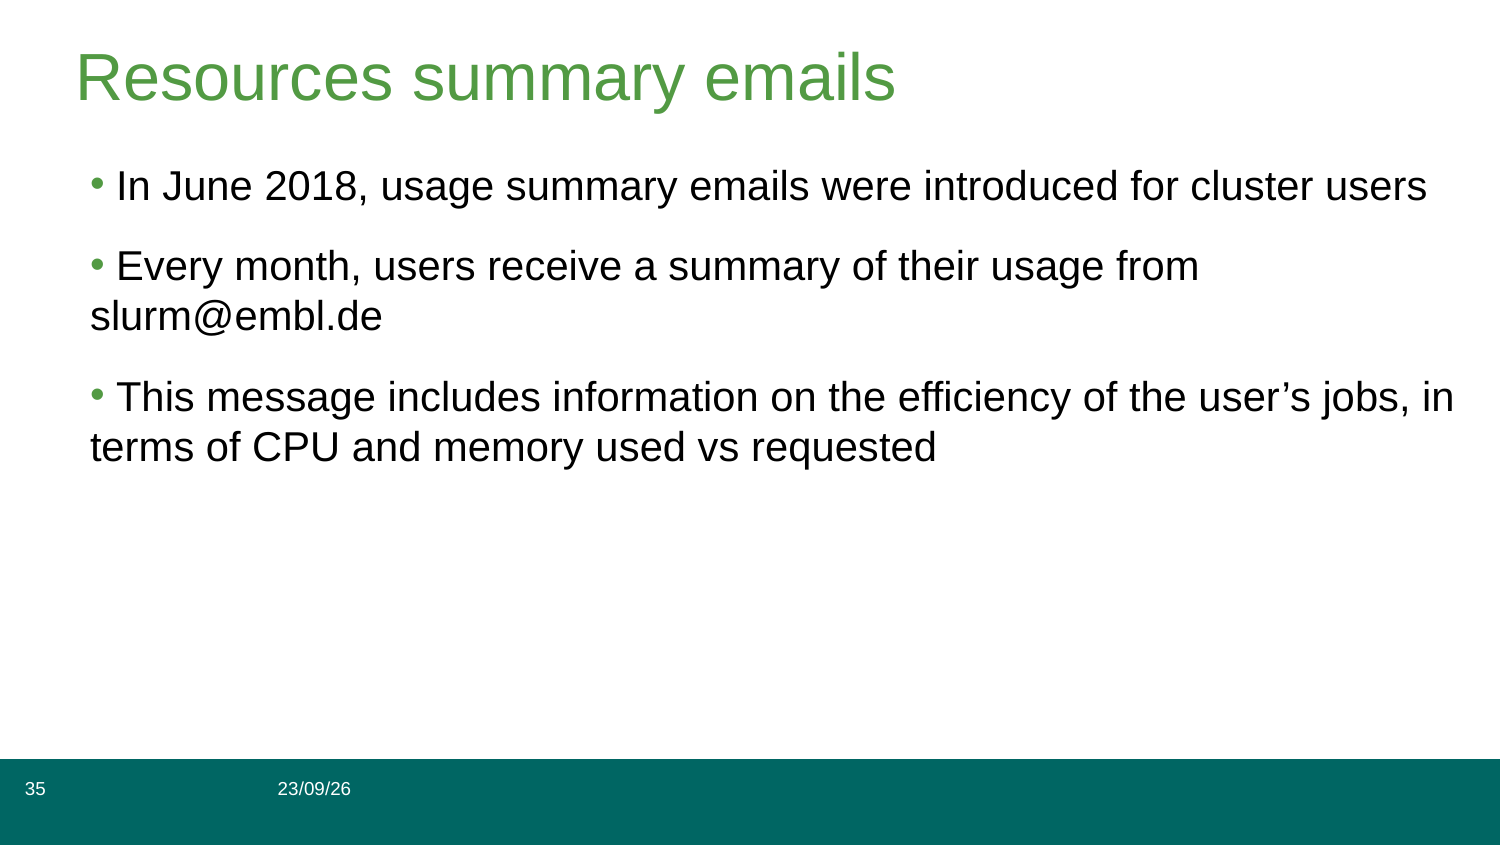

# Resources summary emails
 In June 2018, usage summary emails were introduced for cluster users
 Every month, users receive a summary of their usage from slurm@embl.de
 This message includes information on the efficiency of the user’s jobs, in terms of CPU and memory used vs requested